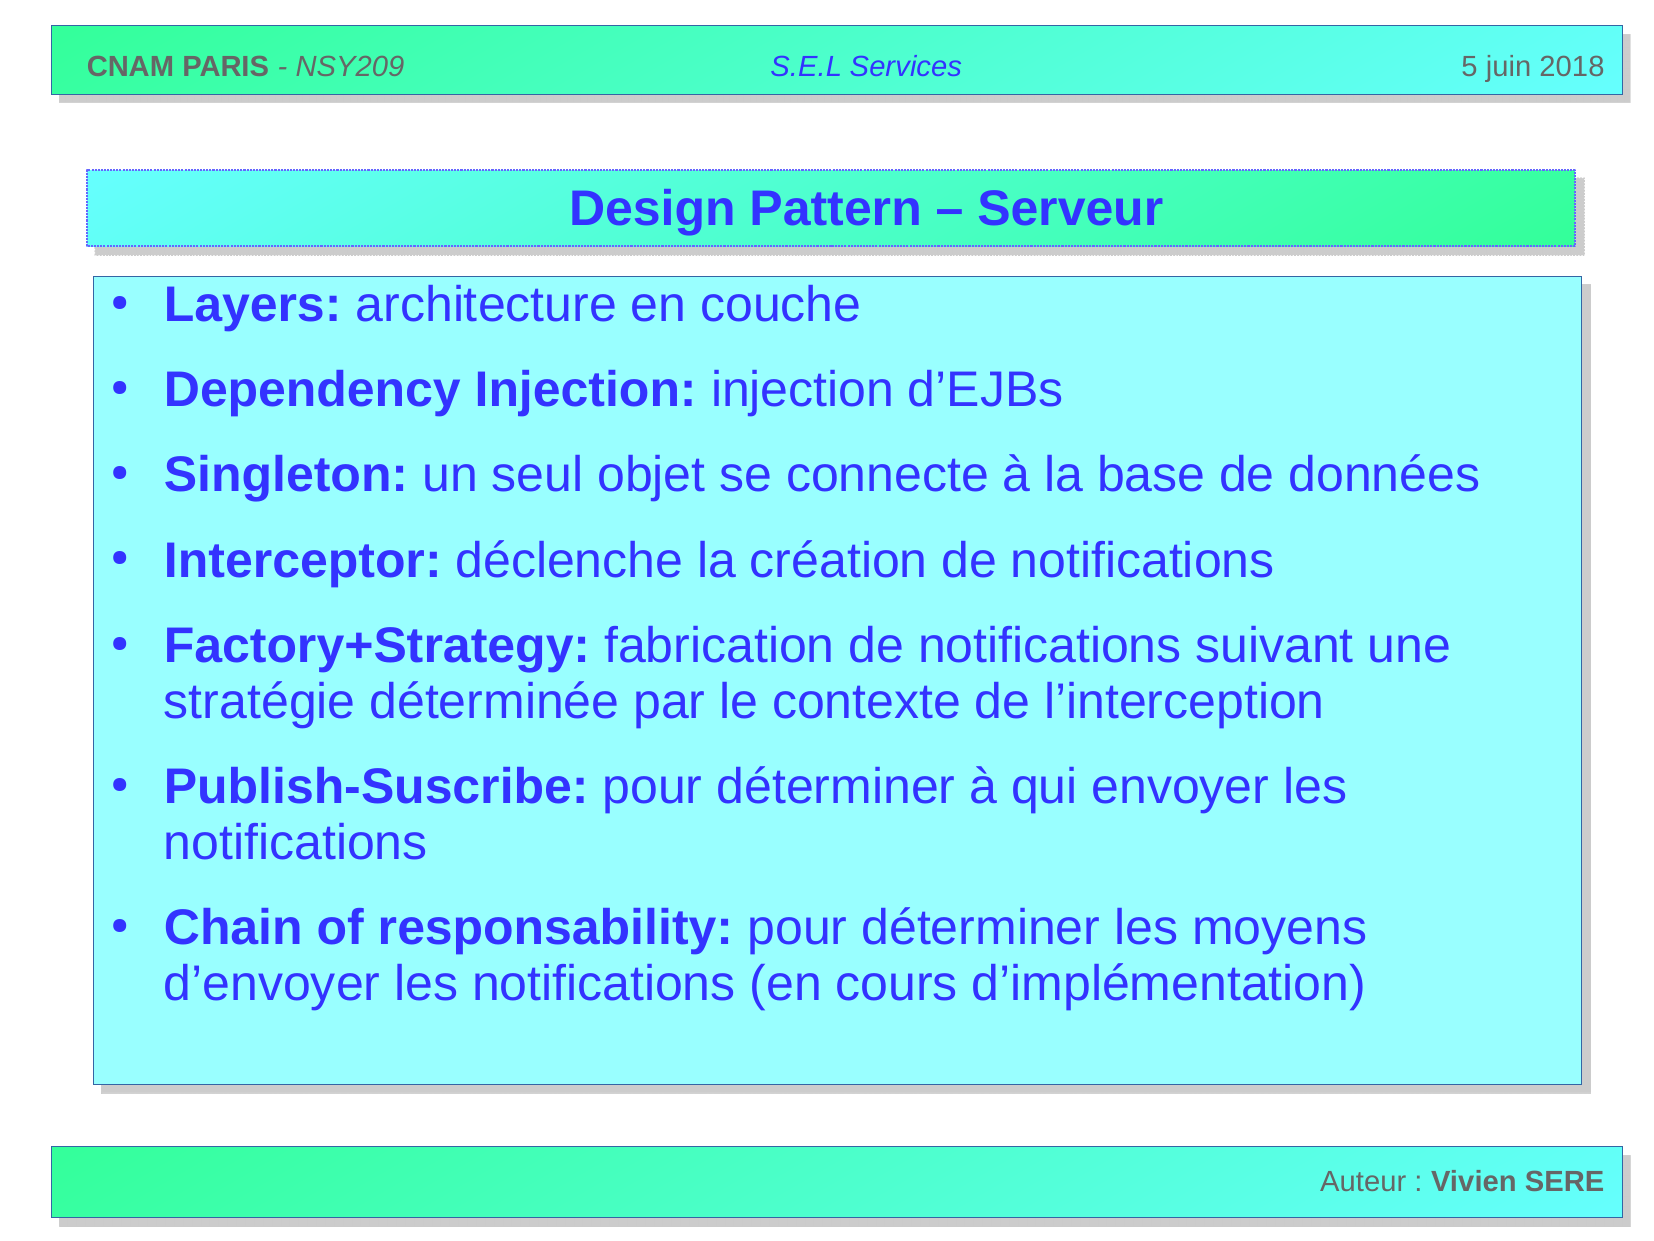

# CNAM PARIS - NSY209
S.E.L Services
5 juin 2018
Design Pattern – Serveur
Layers: architecture en couche
Dependency Injection: injection d’EJBs
Singleton: un seul objet se connecte à la base de données
Interceptor: déclenche la création de notifications
Factory+Strategy: fabrication de notifications suivant une stratégie déterminée par le contexte de l’interception
Publish-Suscribe: pour déterminer à qui envoyer les notifications
Chain of responsability: pour déterminer les moyens d’envoyer les notifications (en cours d’implémentation)
Auteur : Vivien SERE